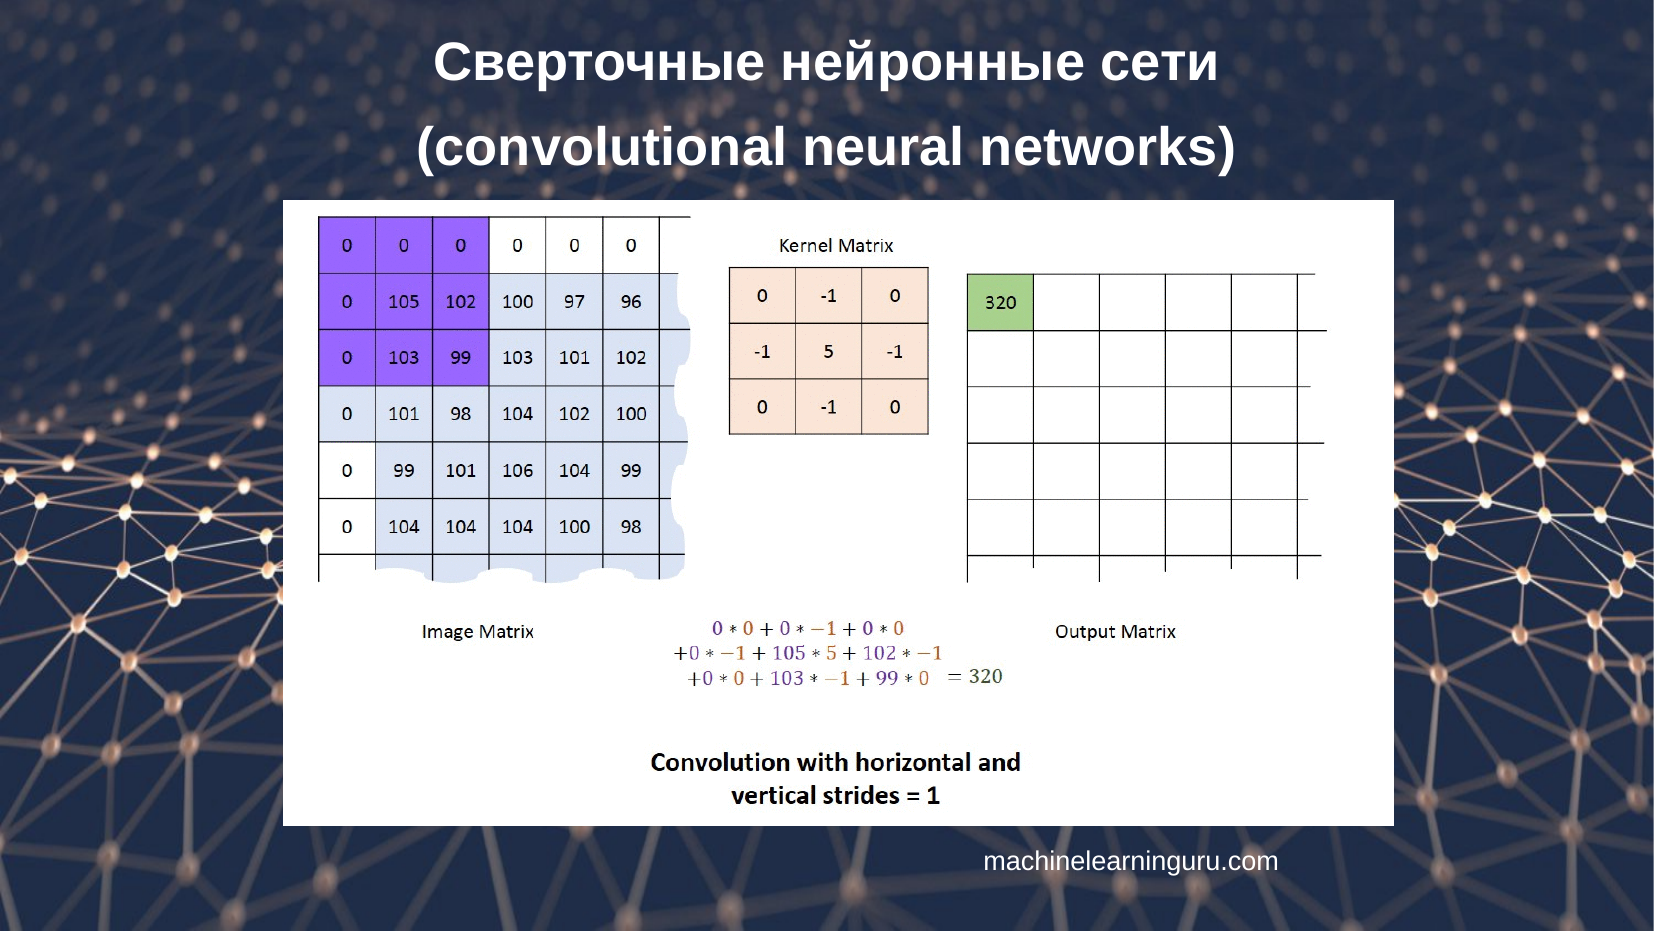

Сверточные нейронные сети
(convolutional neural networks)
machinelearninguru.com